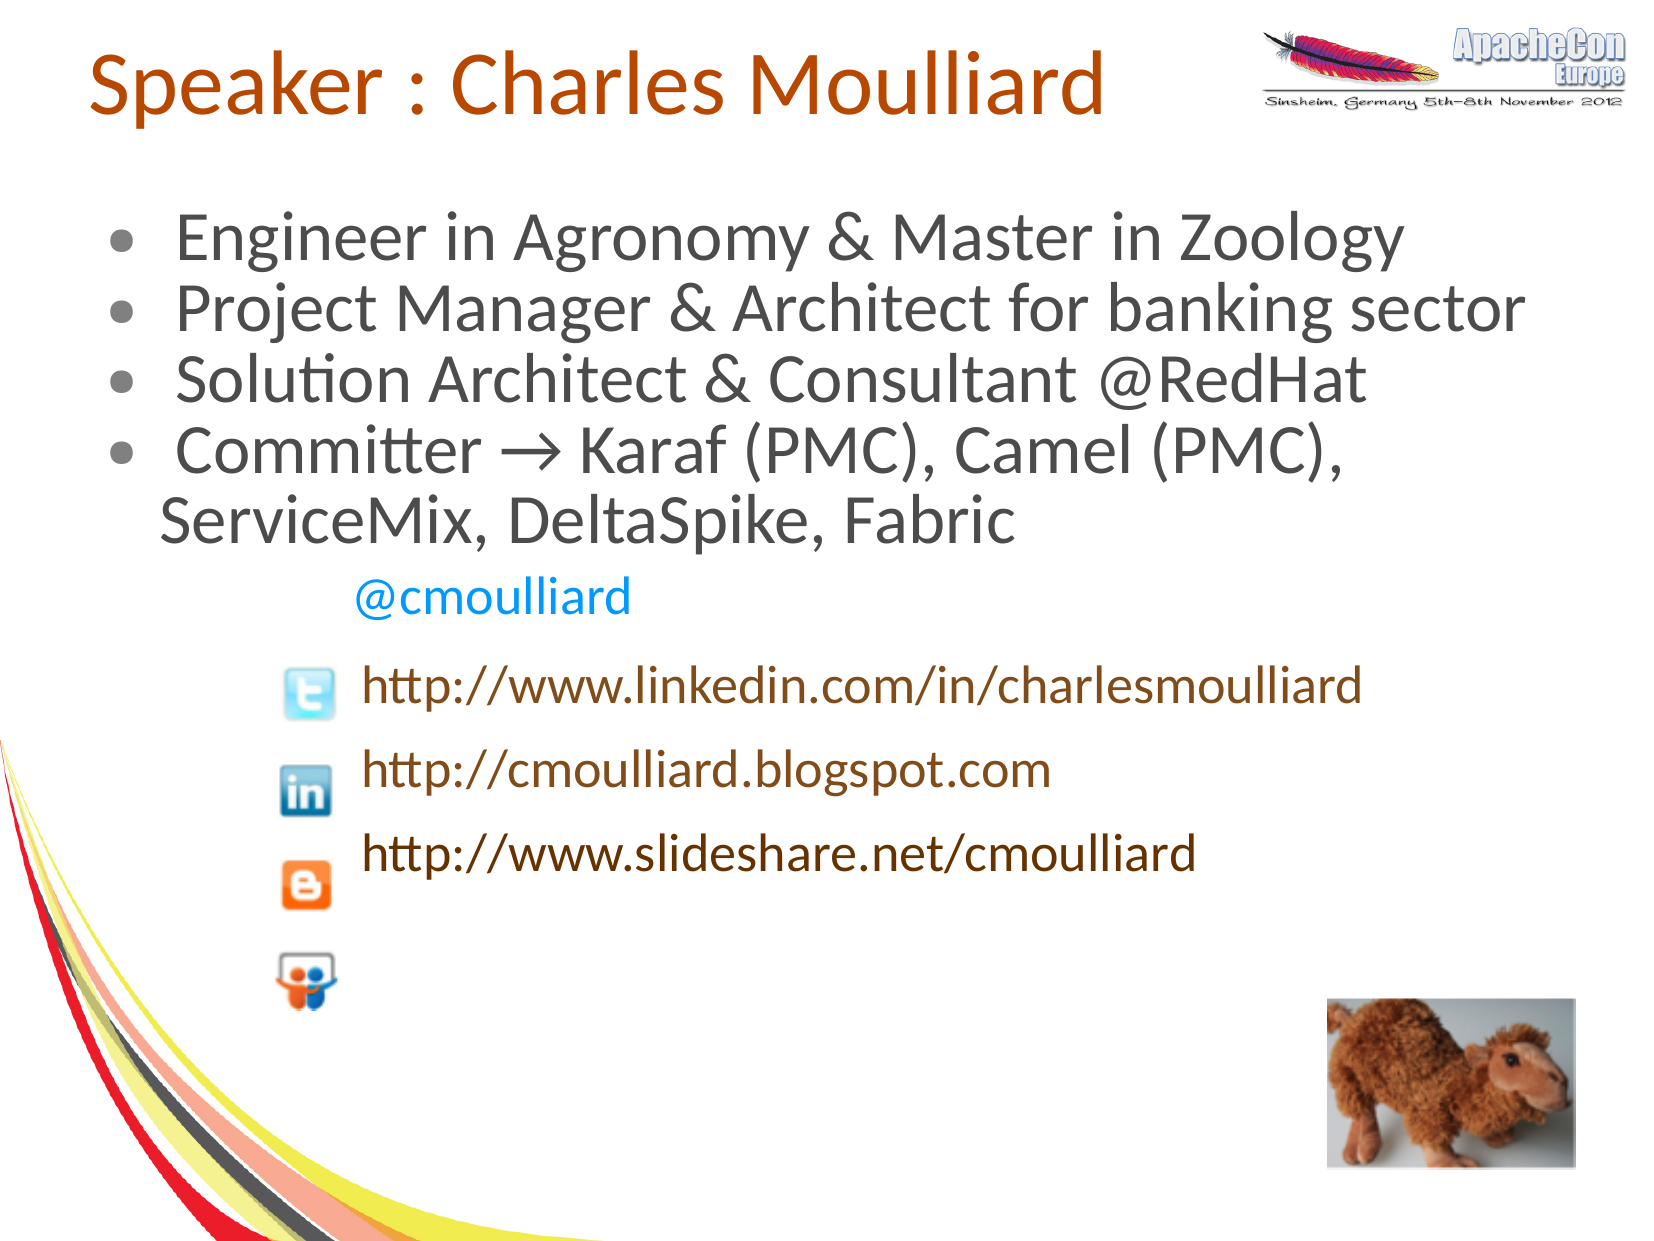

# Speaker : Charles Moulliard
 Engineer in Agronomy & Master in Zoology
 Project Manager & Architect for banking sector
 Solution Architect & Consultant @RedHat
 Committer → Karaf (PMC), Camel (PMC), ServiceMix, DeltaSpike, Fabric
 @cmoulliard
 http://www.linkedin.com/in/charlesmoulliard
 http://cmoulliard.blogspot.com
 http://www.slideshare.net/cmoulliard